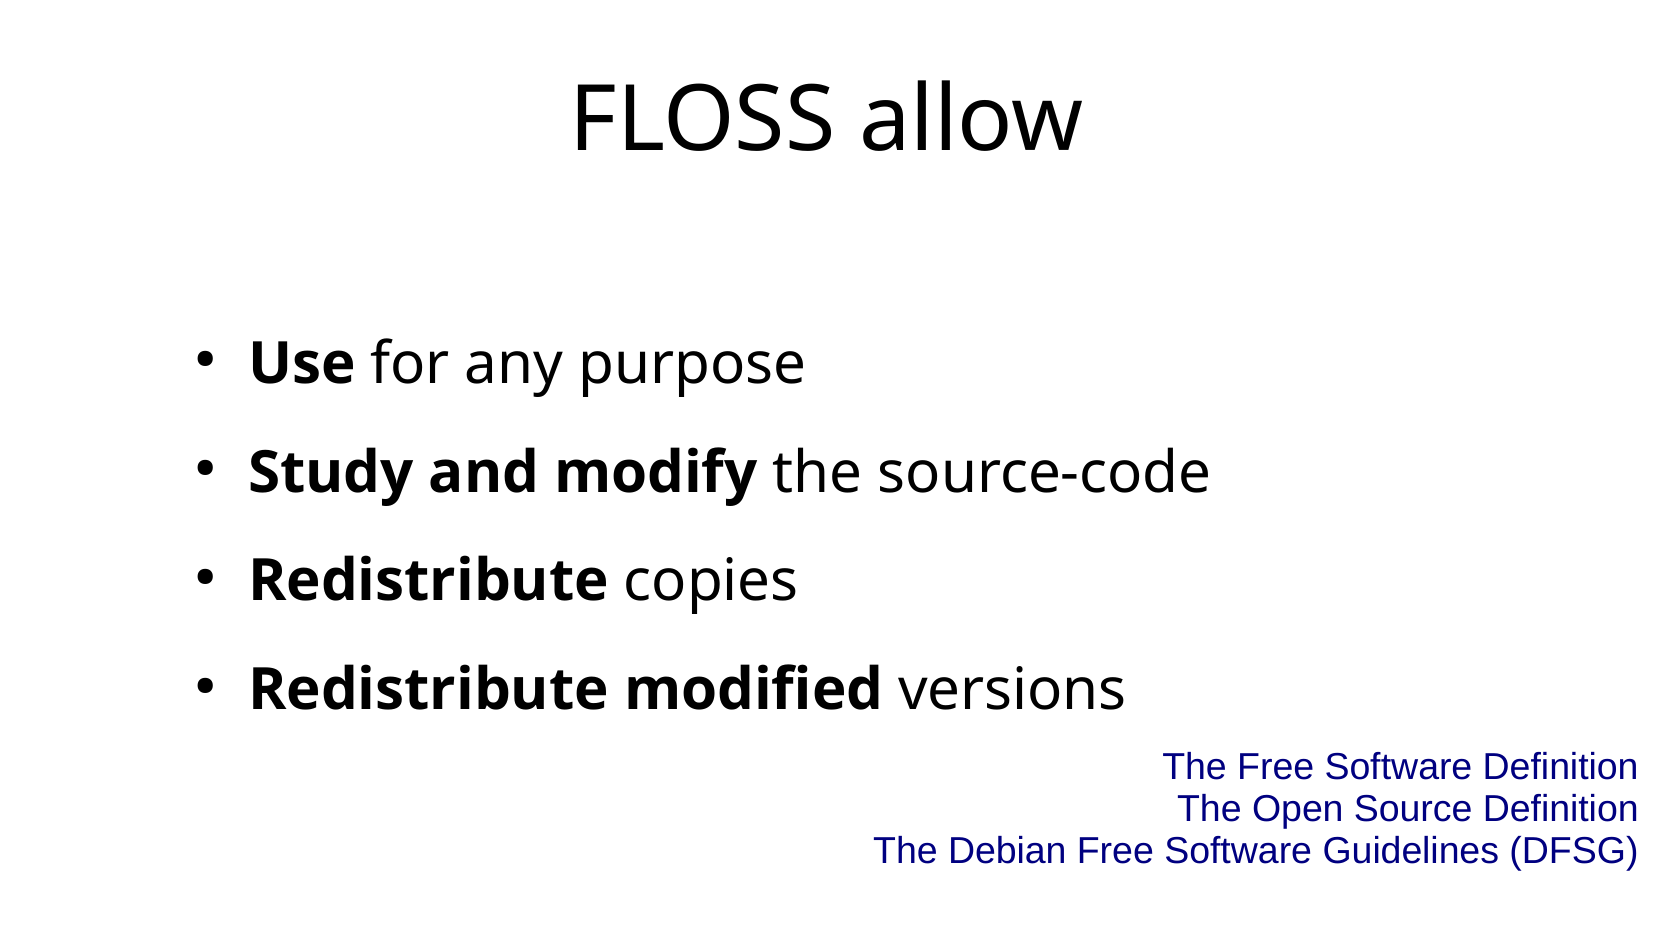

# FLOSS allow
Use for any purpose
Study and modify the source-code
Redistribute copies
Redistribute modified versions
 The Free Software Definition
The Open Source Definition
The Debian Free Software Guidelines (DFSG)